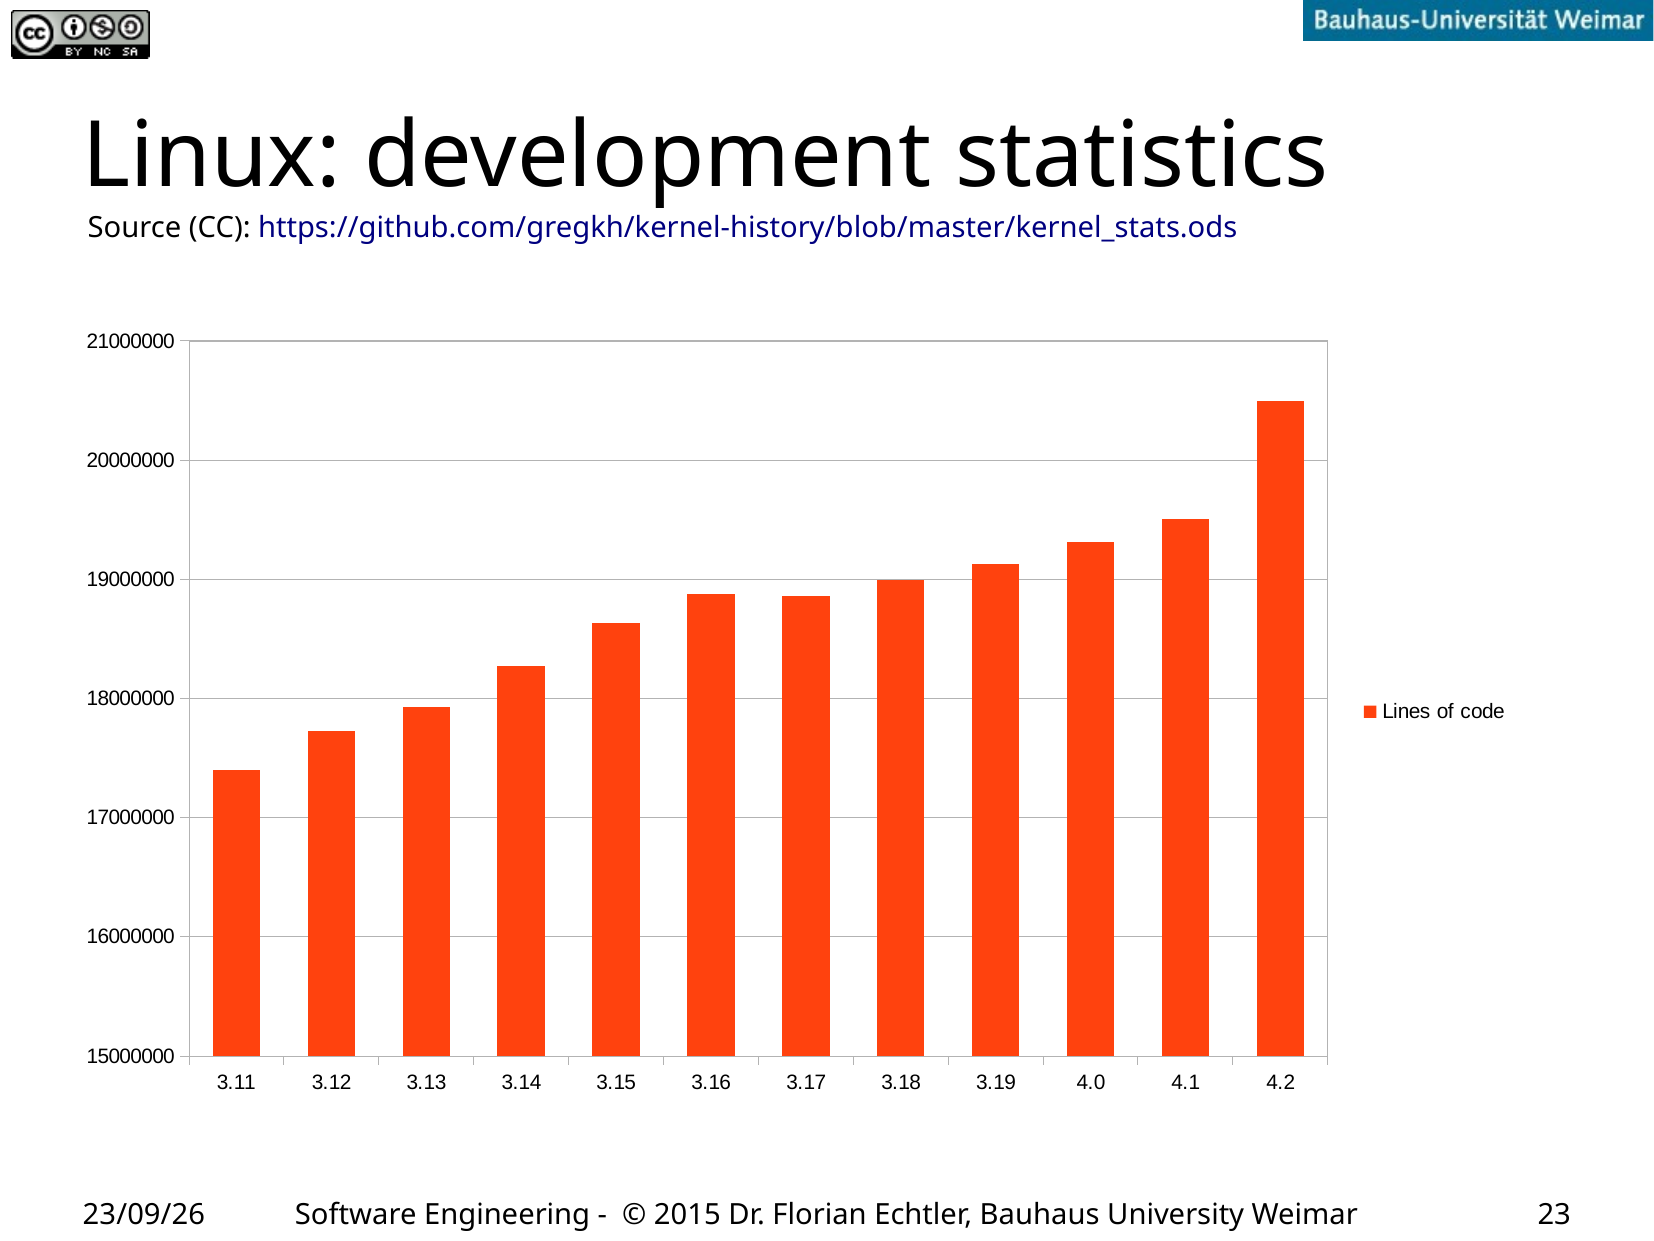

# Linux: development statistics
Source (CC): https://github.com/gregkh/kernel-history/blob/master/kernel_stats.ods
### Chart
| Category | Lines of code |
|---|---|
| 3.11 | 17403373.0 |
| 3.12 | 17726966.0 |
| 3.13 | 17931010.0 |
| 3.14 | 18272086.0 |
| 3.15 | 18632671.0 |
| 3.16 | 18879226.0 |
| 3.17 | 18864486.0 |
| 3.18 | 18994194.0 |
| 3.19 | 19130705.0 |
| 4.0 | 19312477.0 |
| 4.1 | 19509218.0 |
| 4.2 | 20500000.0 |
### Chart
| Category | Developers |
|---|---|
| 3.11 | 1266.0 |
| 3.12 | 1332.0 |
| 3.13 | 1361.0 |
| 3.14 | 1446.0 |
| 3.15 | 1492.0 |
| 3.16 | 1477.0 |
| 3.17 | 1433.0 |
| 3.18 | 1458.0 |
| 3.19 | 1451.0 |
| 4.0 | 1457.0 |
| 4.1 | 1539.0 |
Software Engineering - © 2015 Dr. Florian Echtler, Bauhaus University Weimar
23